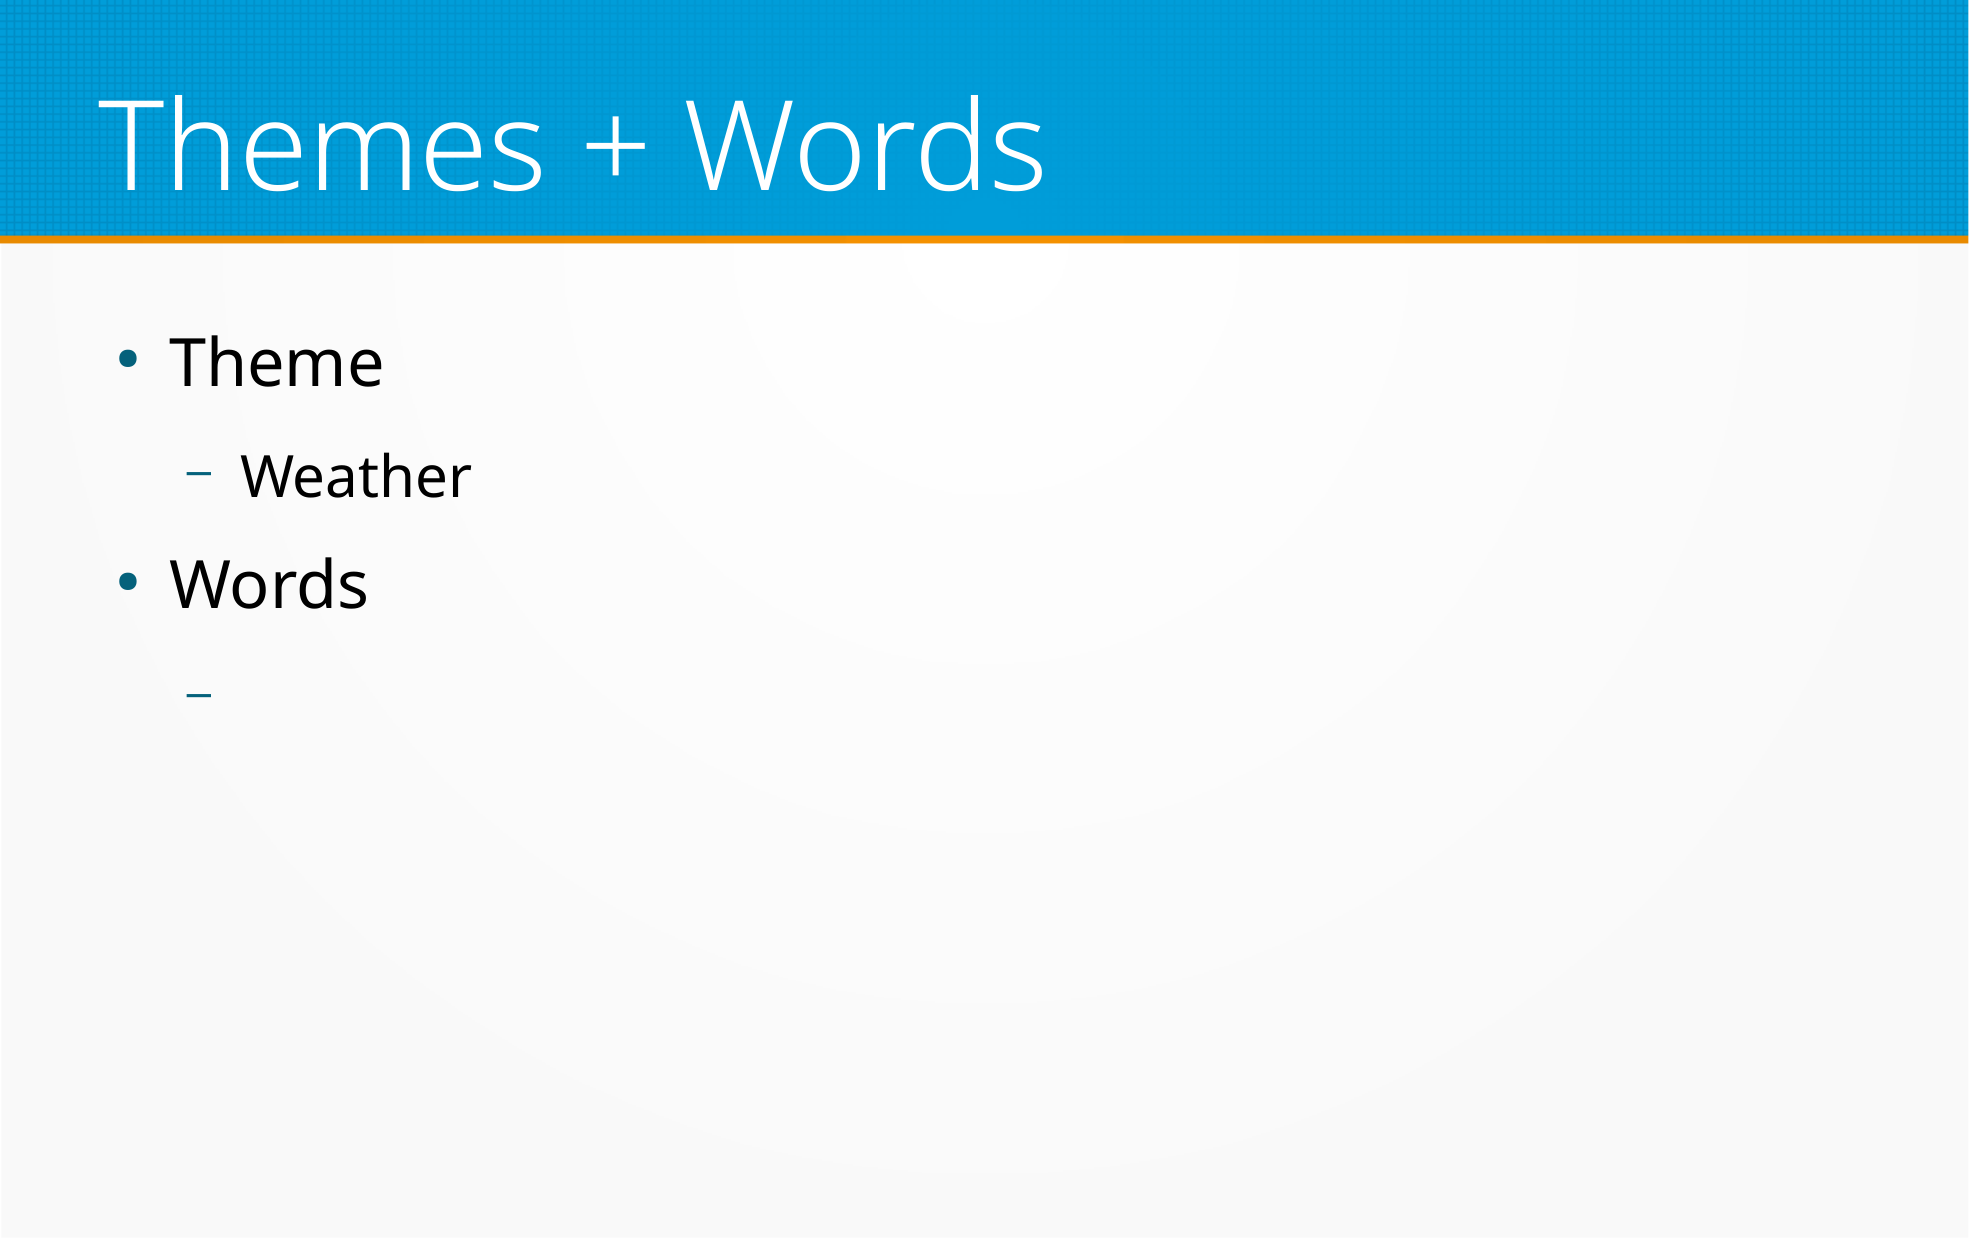

# Themes + Words
Theme
Weather
Words